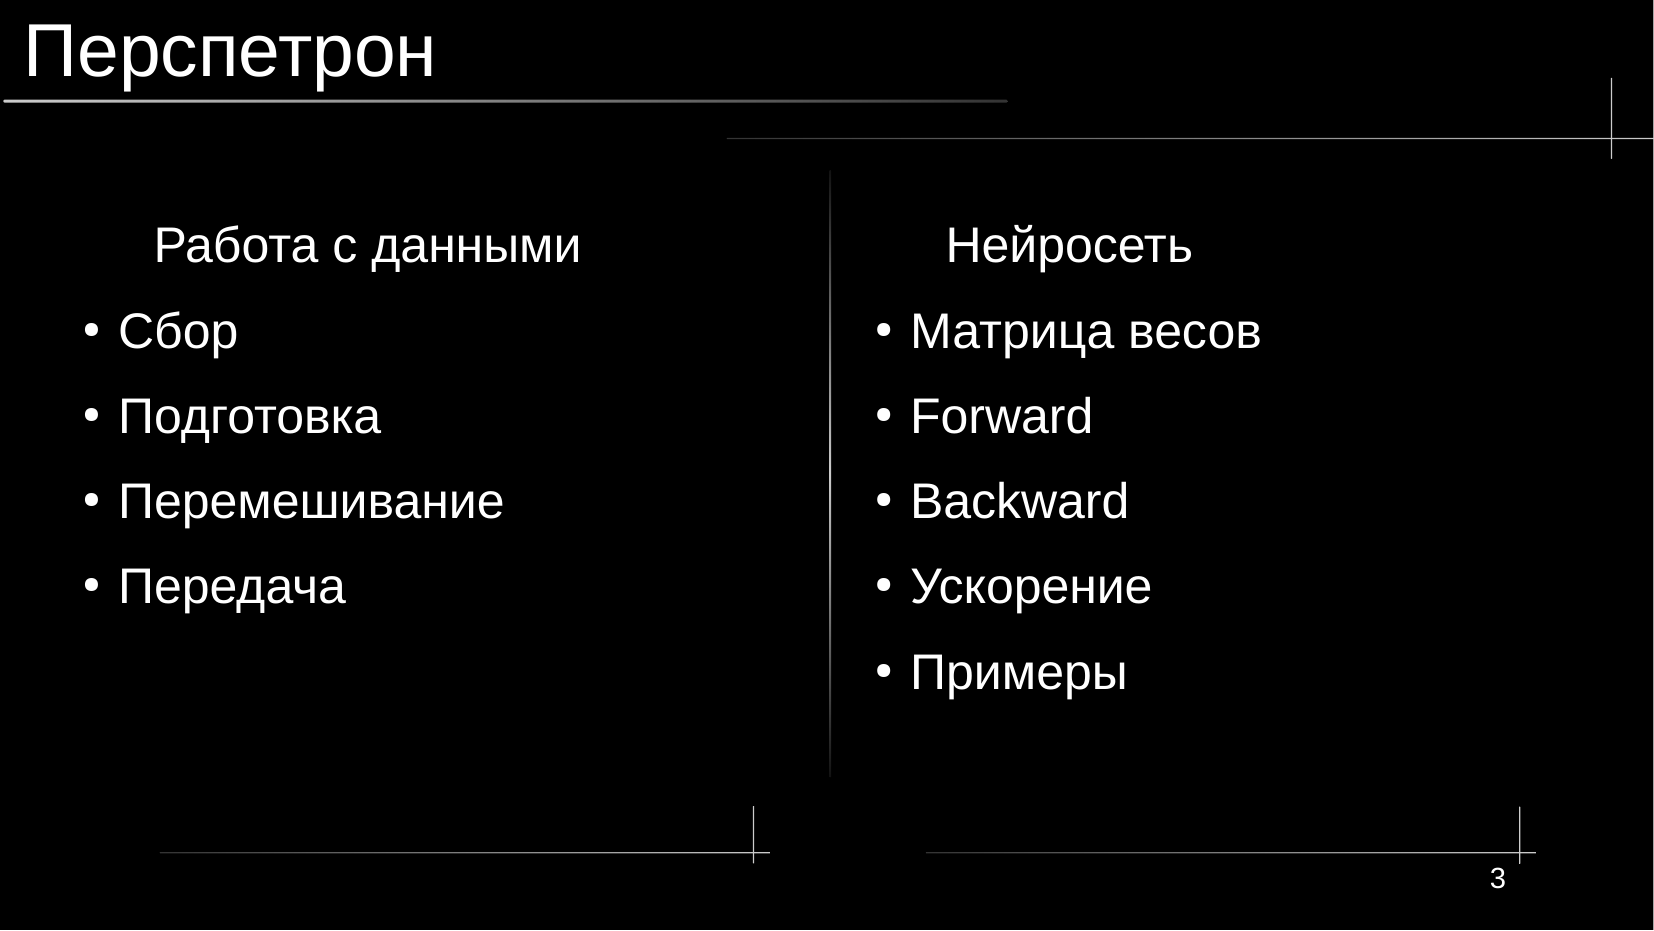

# Перспетрон
Работа с данными
Сбор
Подготовка
Перемешивание
Передача
Нейросеть
Матрица весов
Forward
Backward
Ускорение
Примеры
3